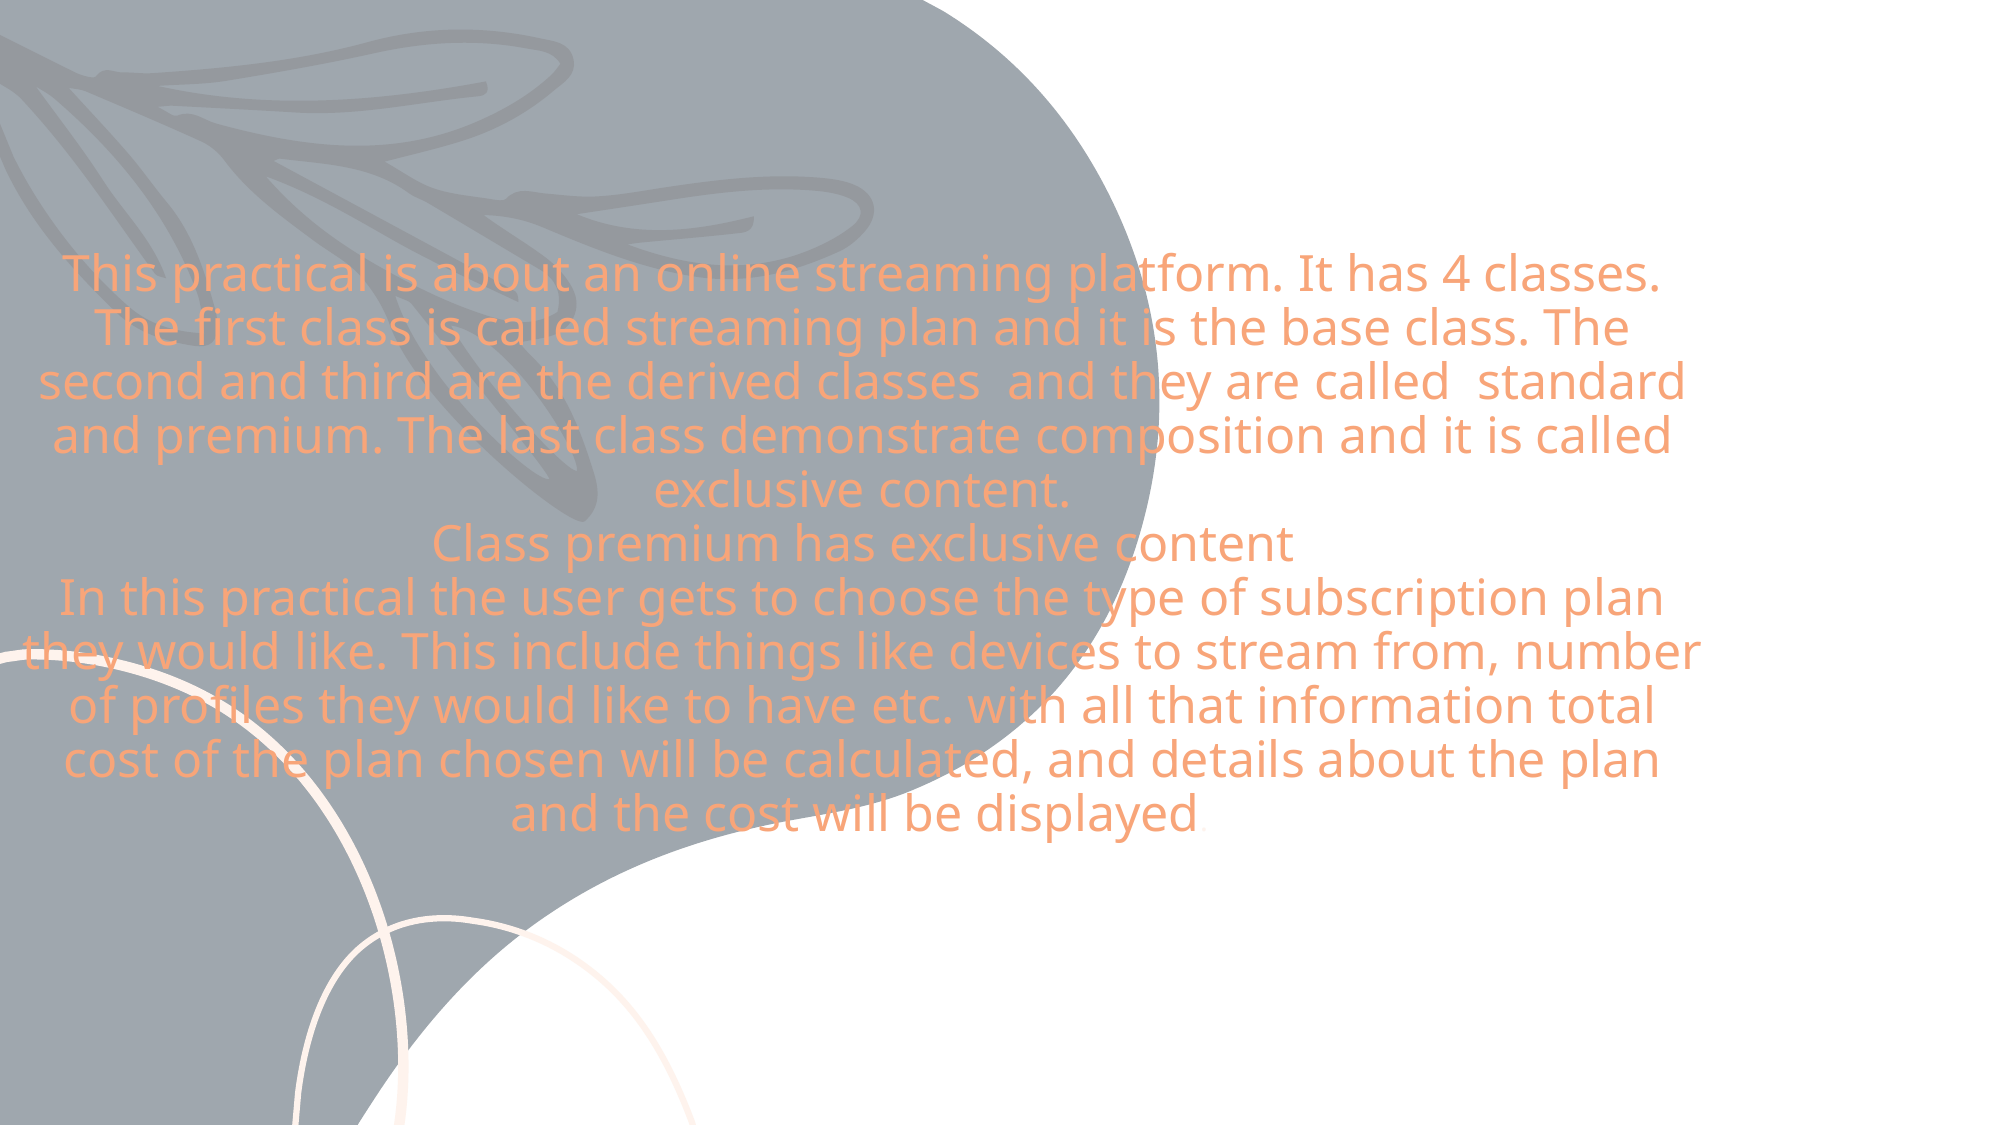

# This practical is about an online streaming platform. It has 4 classes. The first class is called streaming plan and it is the base class. The second and third are the derived classes and they are called standard and premium. The last class demonstrate composition and it is called exclusive content. Class premium has exclusive content In this practical the user gets to choose the type of subscription plan they would like. This include things like devices to stream from, number of profiles they would like to have etc. with all that information total cost of the plan chosen will be calculated, and details about the plan and the cost will be displayed.